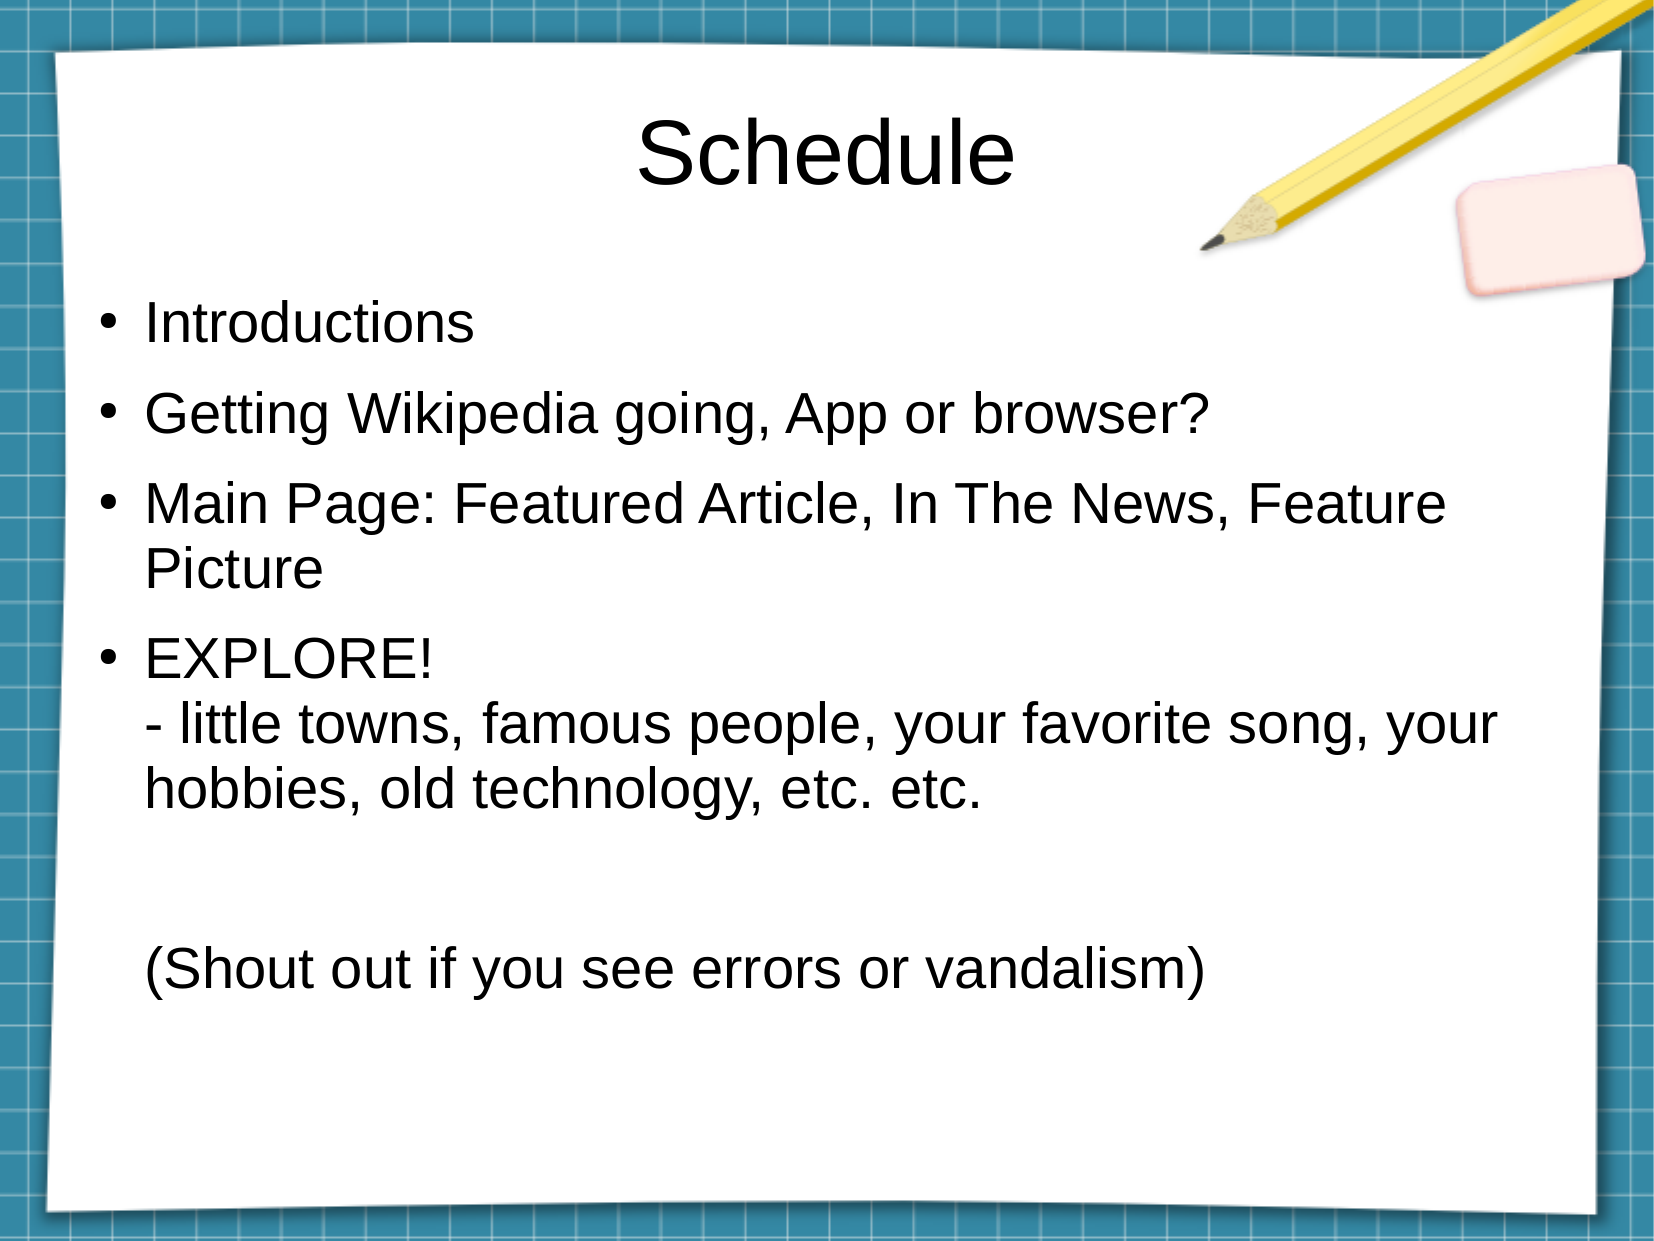

# Schedule
Introductions
Getting Wikipedia going, App or browser?
Main Page: Featured Article, In The News, Feature Picture
EXPLORE!
- little towns, famous people, your favorite song, your hobbies, old technology, etc. etc.
(Shout out if you see errors or vandalism)